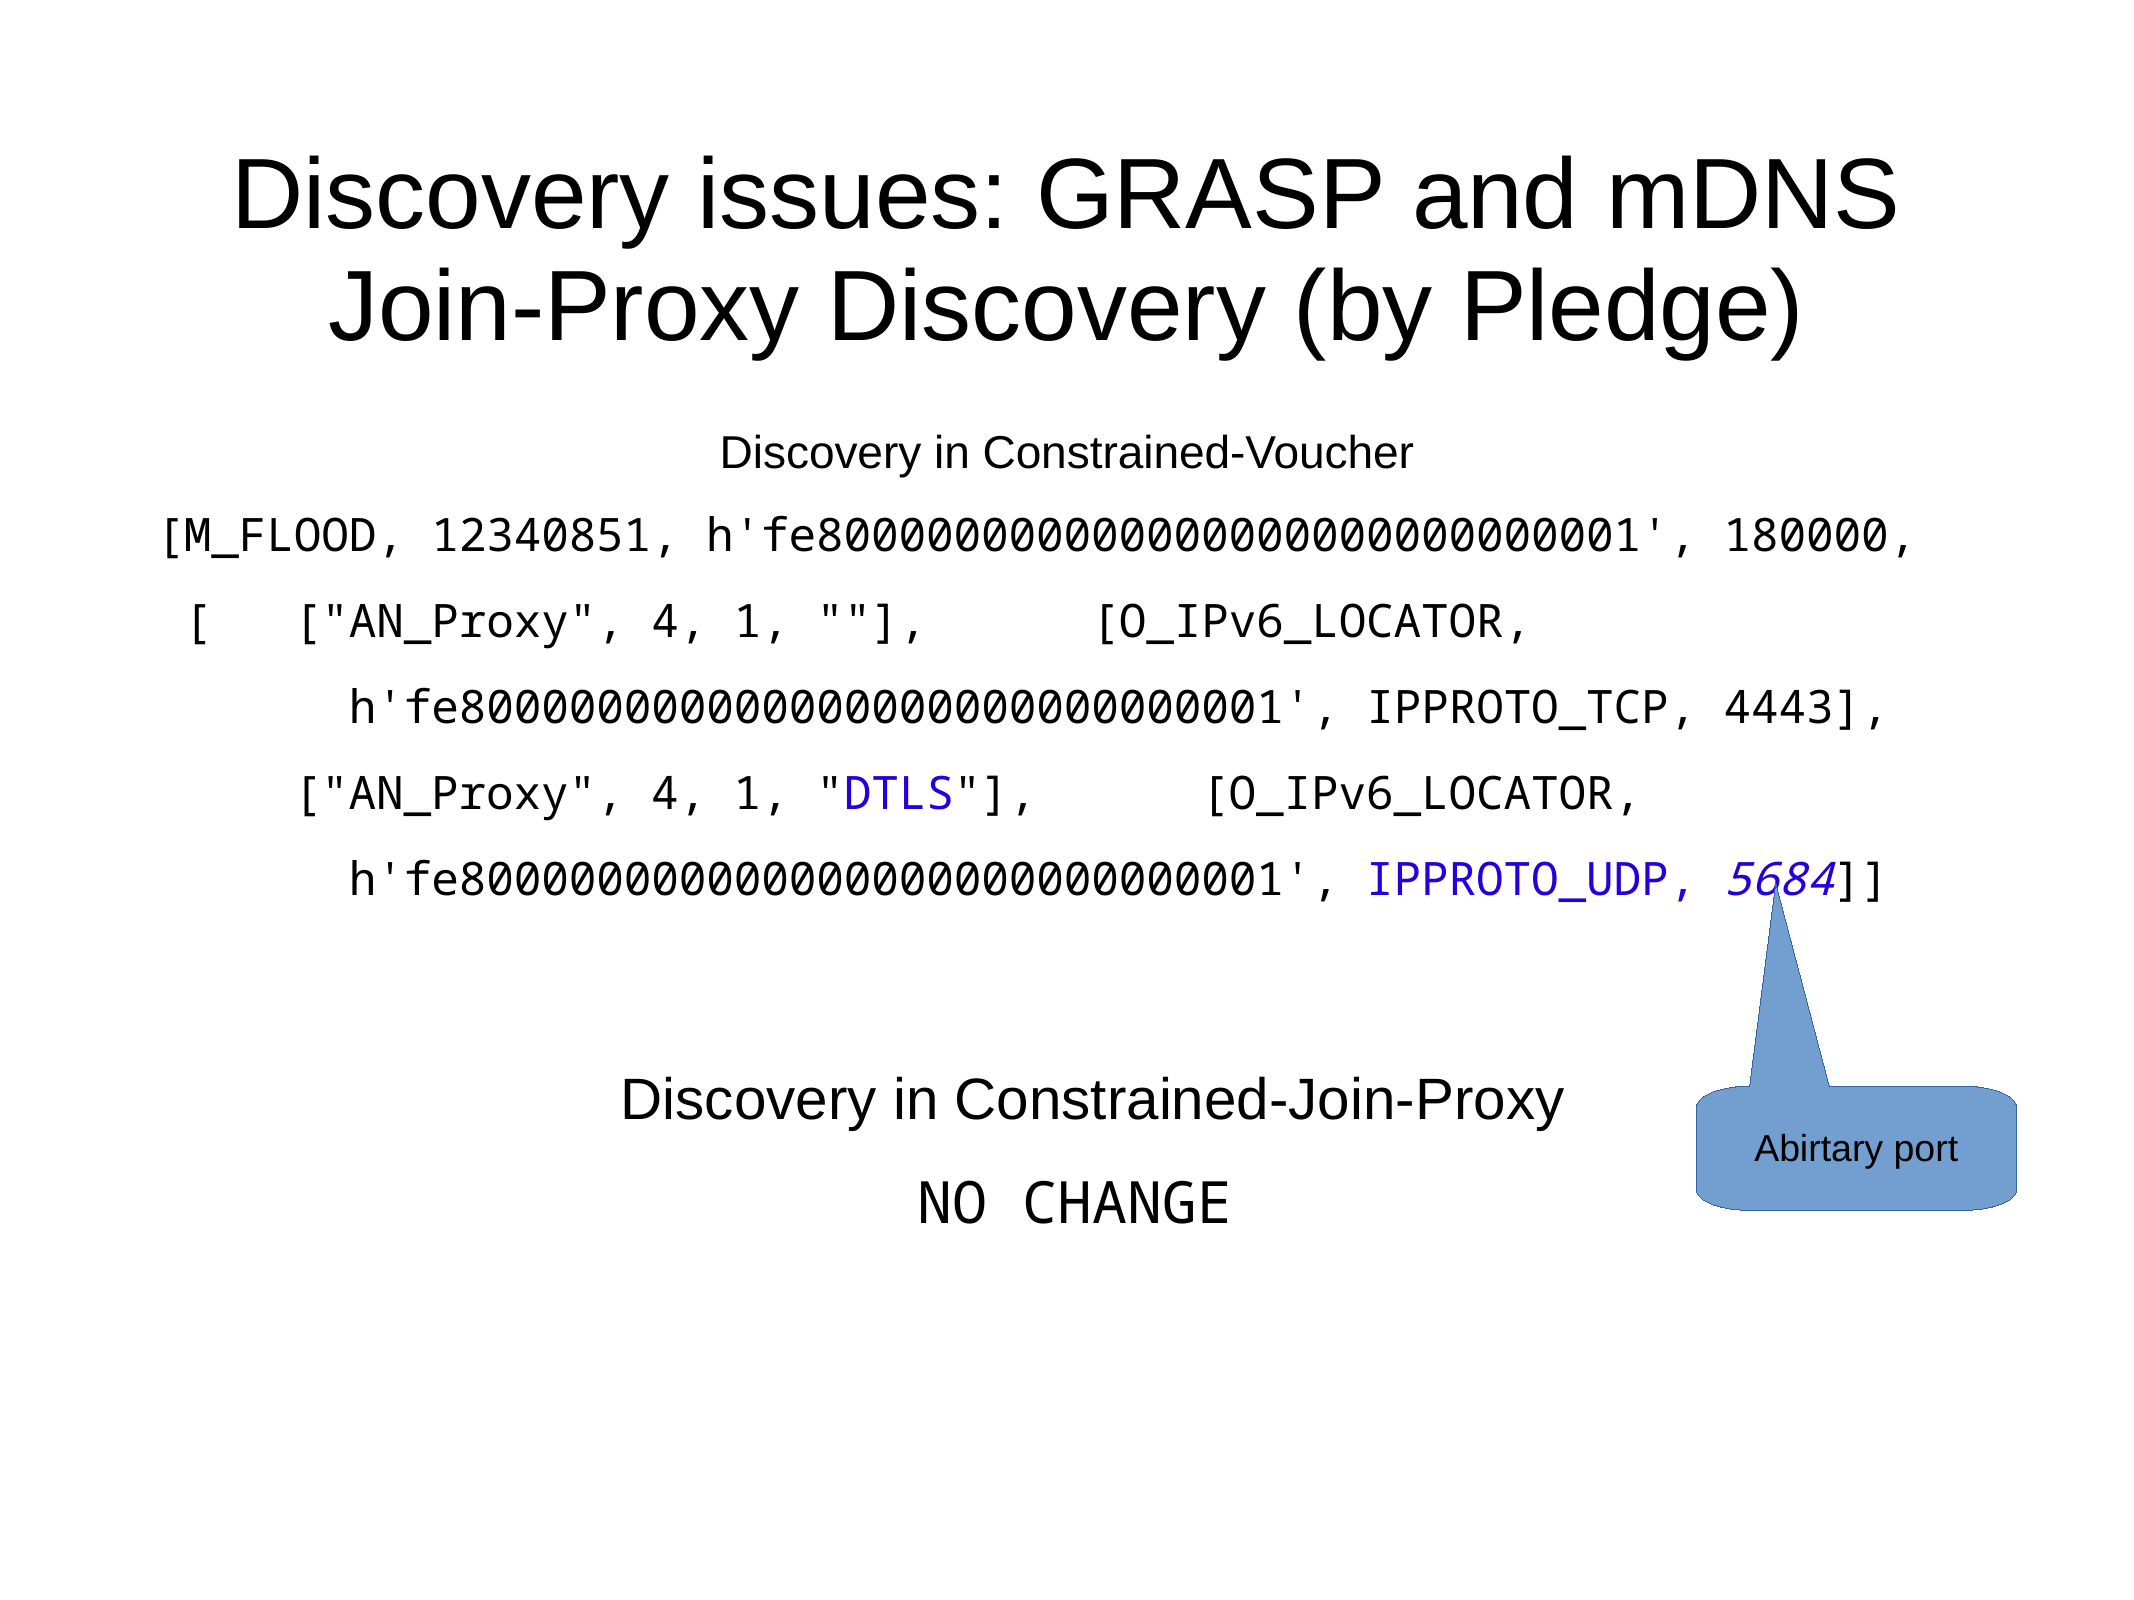

# Discovery issues: GRASP and mDNS Join-Proxy Discovery (by Pledge)
Discovery in Constrained-Voucher
[M_FLOOD, 12340851, h'fe800000000000000000000000000001', 180000,
 [ ["AN_Proxy", 4, 1, ""], [O_IPv6_LOCATOR,
 h'fe800000000000000000000000000001', IPPROTO_TCP, 4443],
 ["AN_Proxy", 4, 1, "DTLS"], [O_IPv6_LOCATOR,
 h'fe800000000000000000000000000001', IPPROTO_UDP, 5684]]
Discovery in Constrained-Join-Proxy
 NO CHANGE
Abirtary port